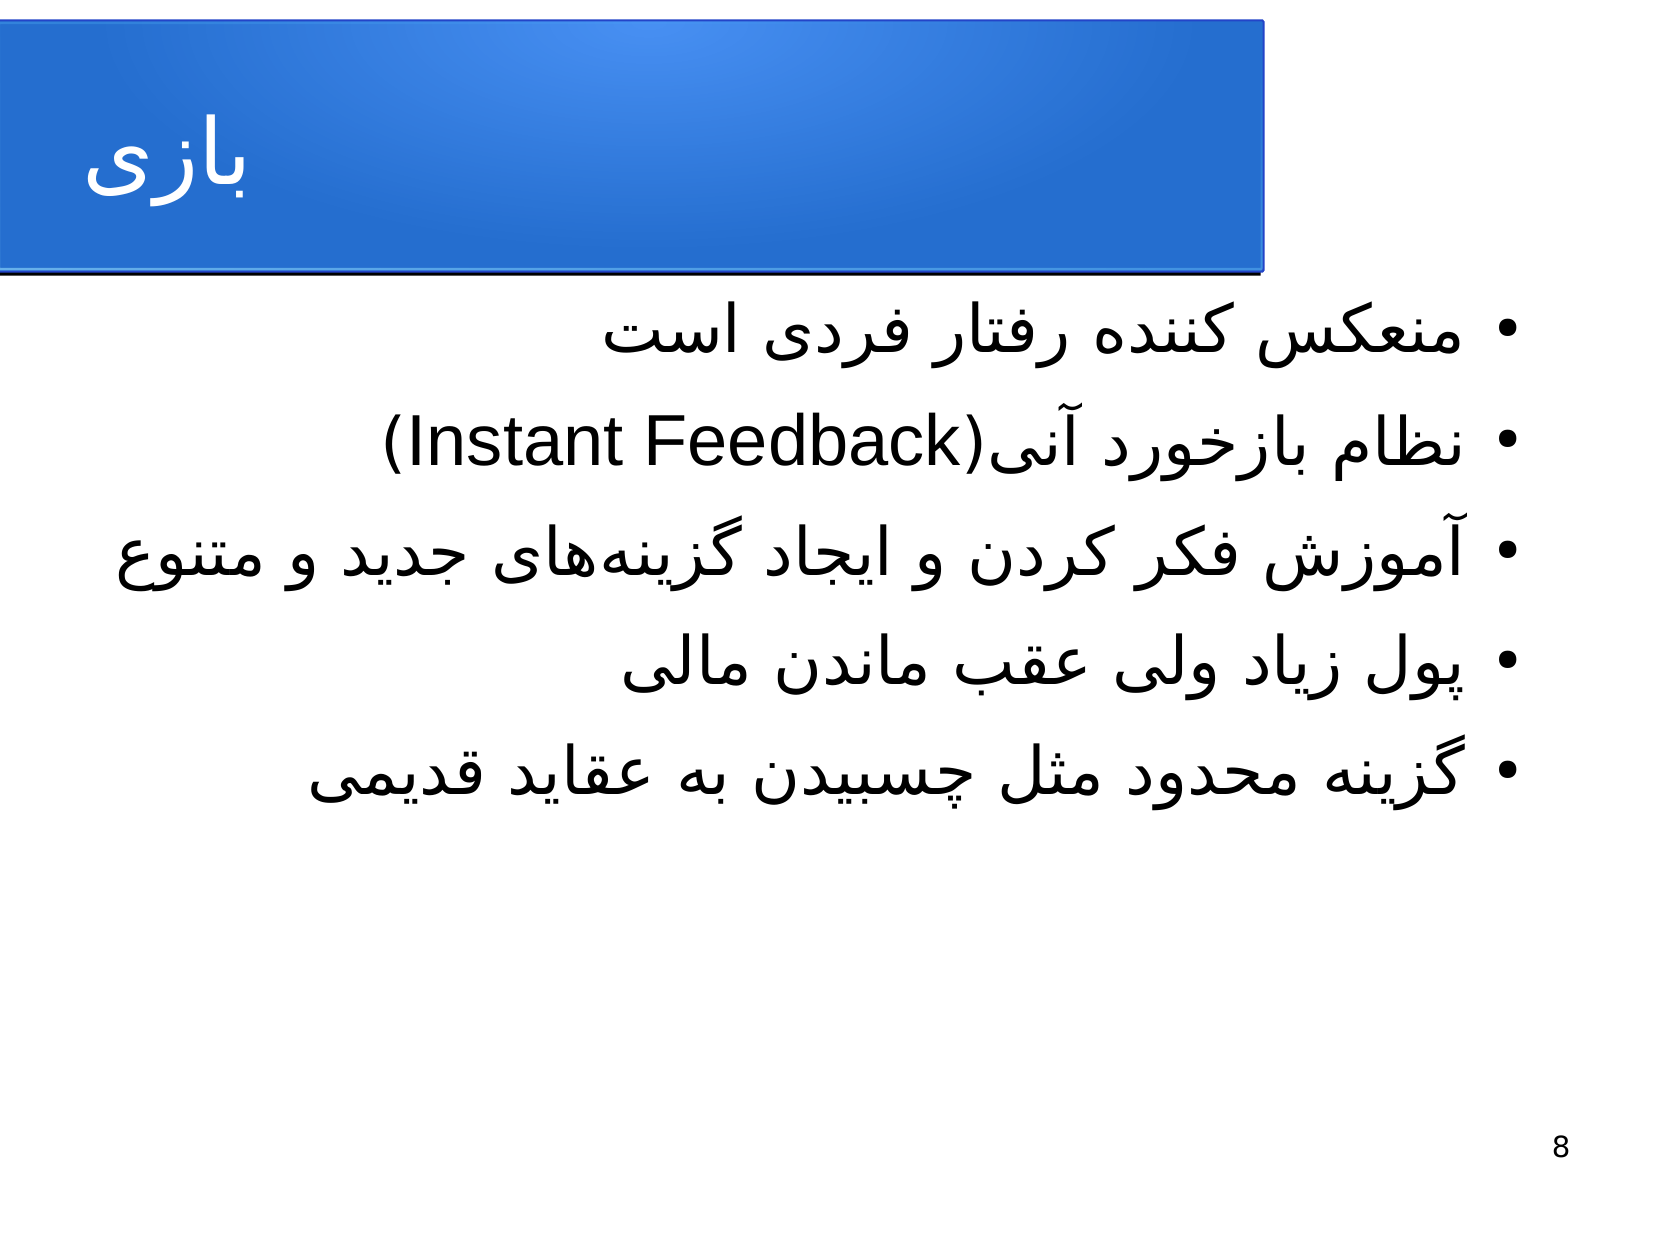

# بازی
منعکس کننده رفتار فردی است
نظام بازخورد آنی(Instant Feedback)
آموزش فکر کردن و ایجاد گزینه‌های جدید و متنوع
پول زیاد ولی عقب ماندن مالی
گزینه محدود مثل چسبیدن به عقاید قدیمی
8